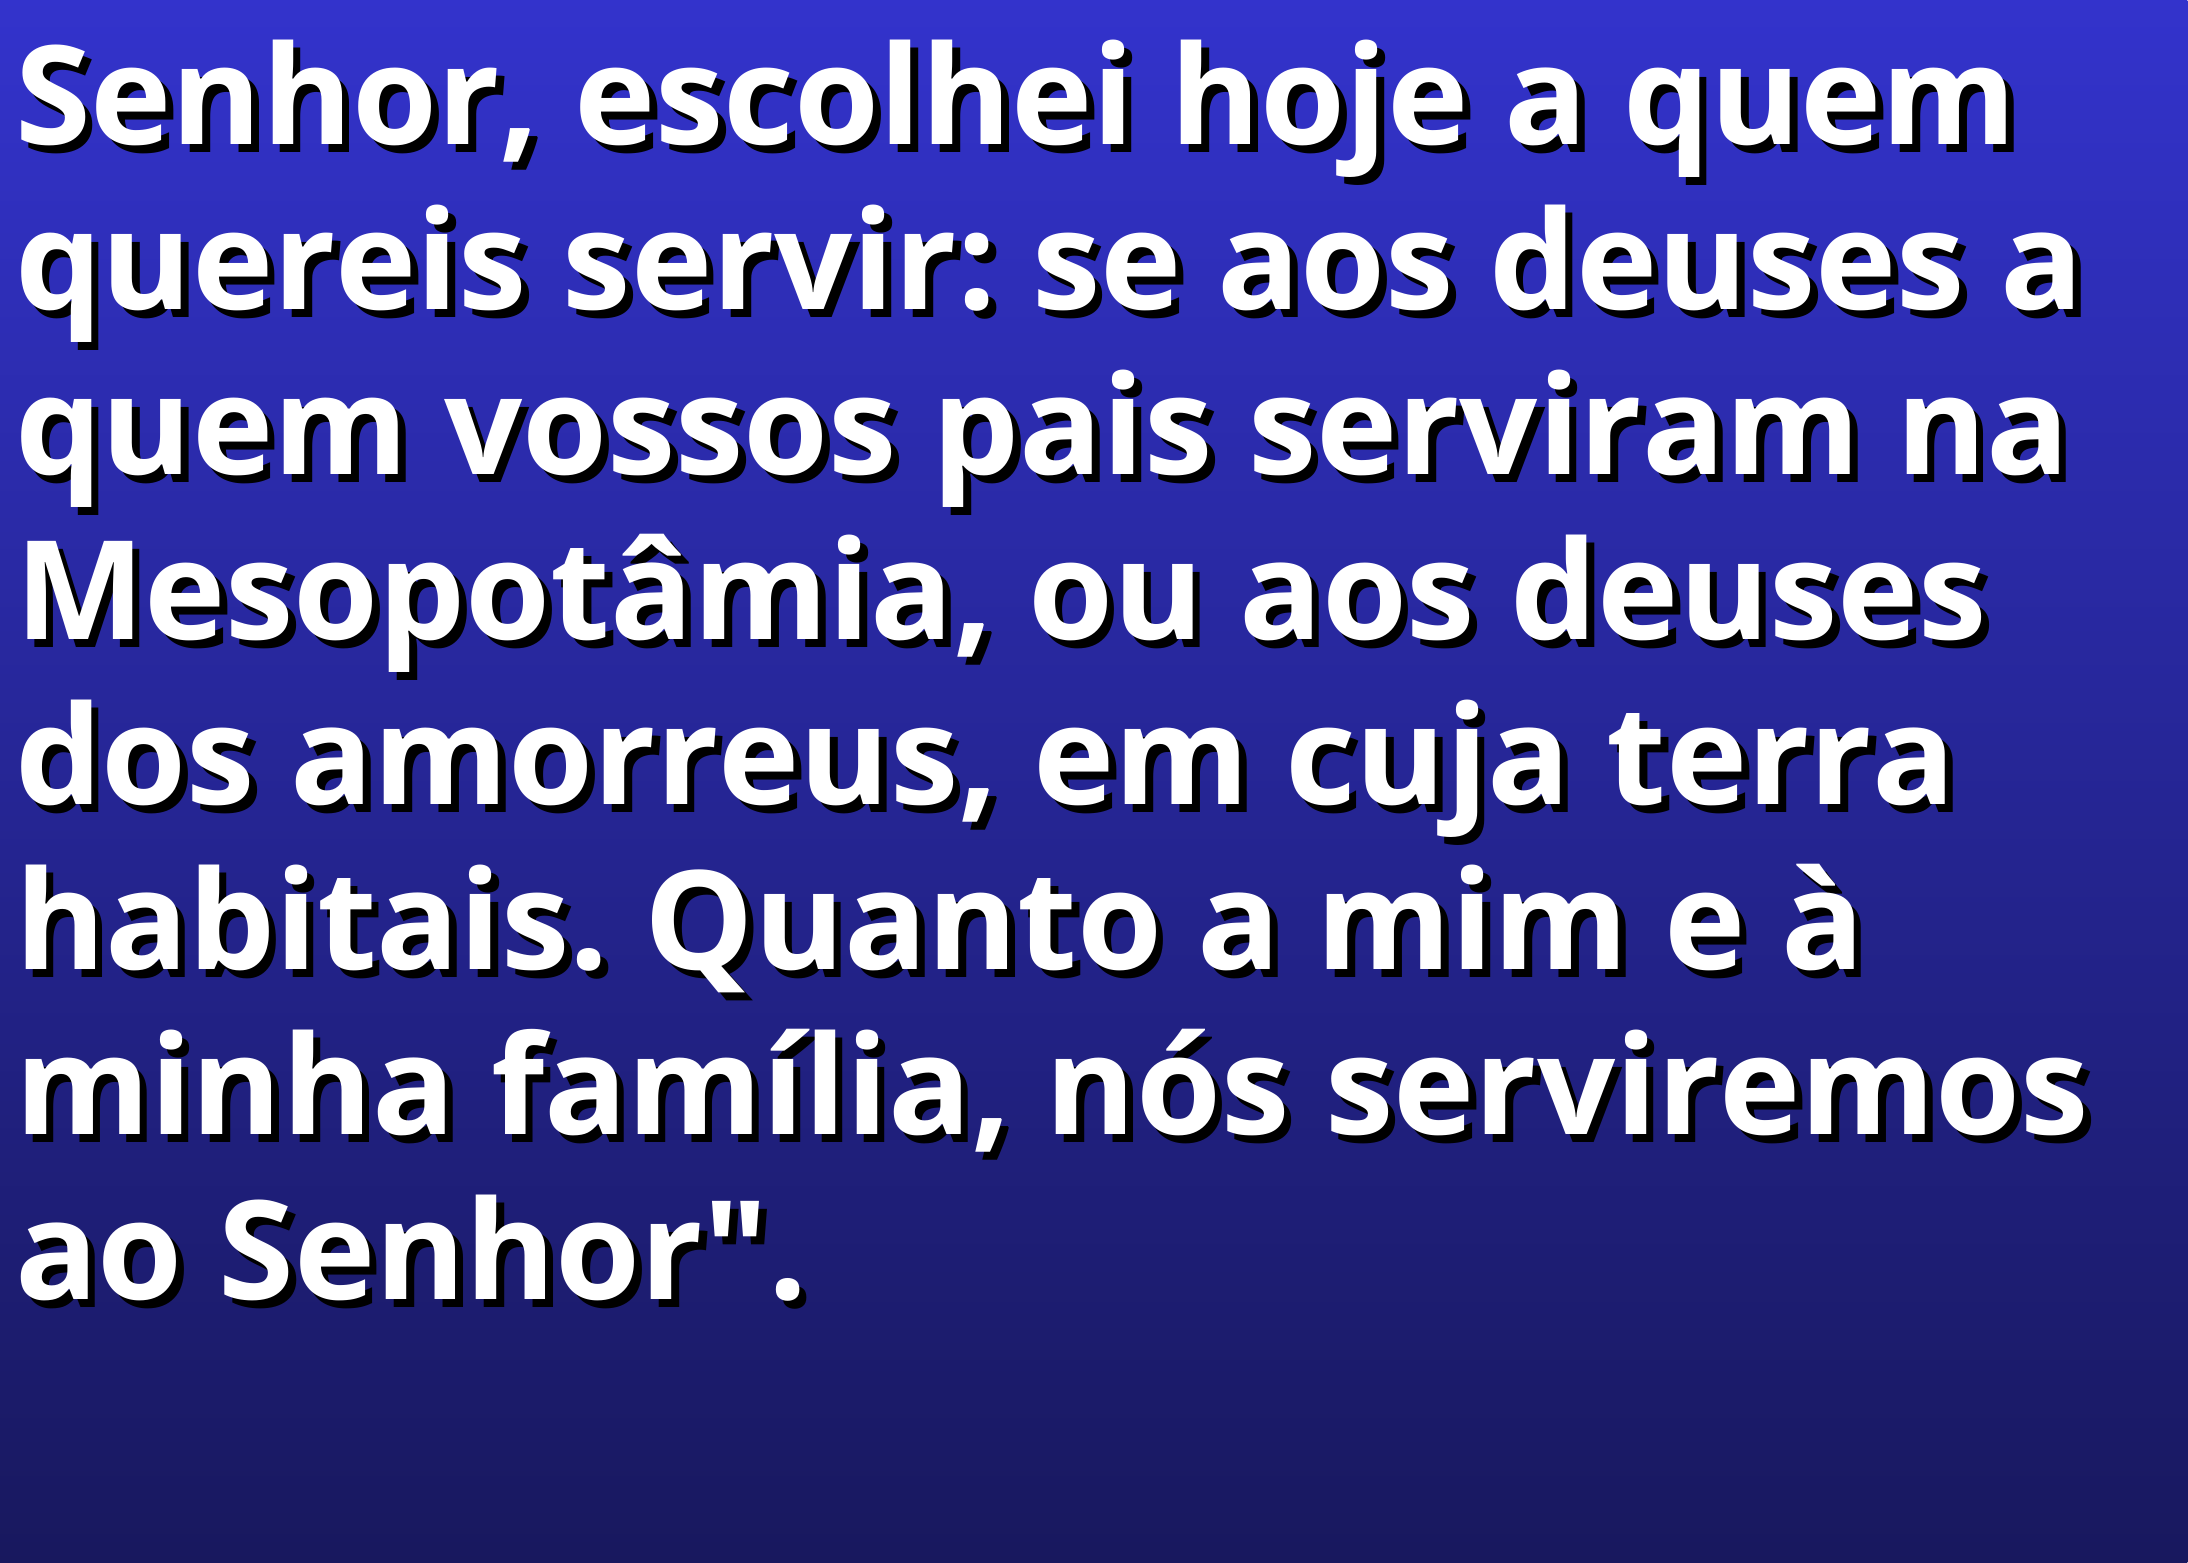

Senhor, escolhei hoje a quem quereis servir: se aos deuses a quem vossos pais serviram na Mesopotâmia, ou aos deuses dos amorreus, em cuja terra habitais. Quanto a mim e à minha família, nós serviremos ao Senhor".